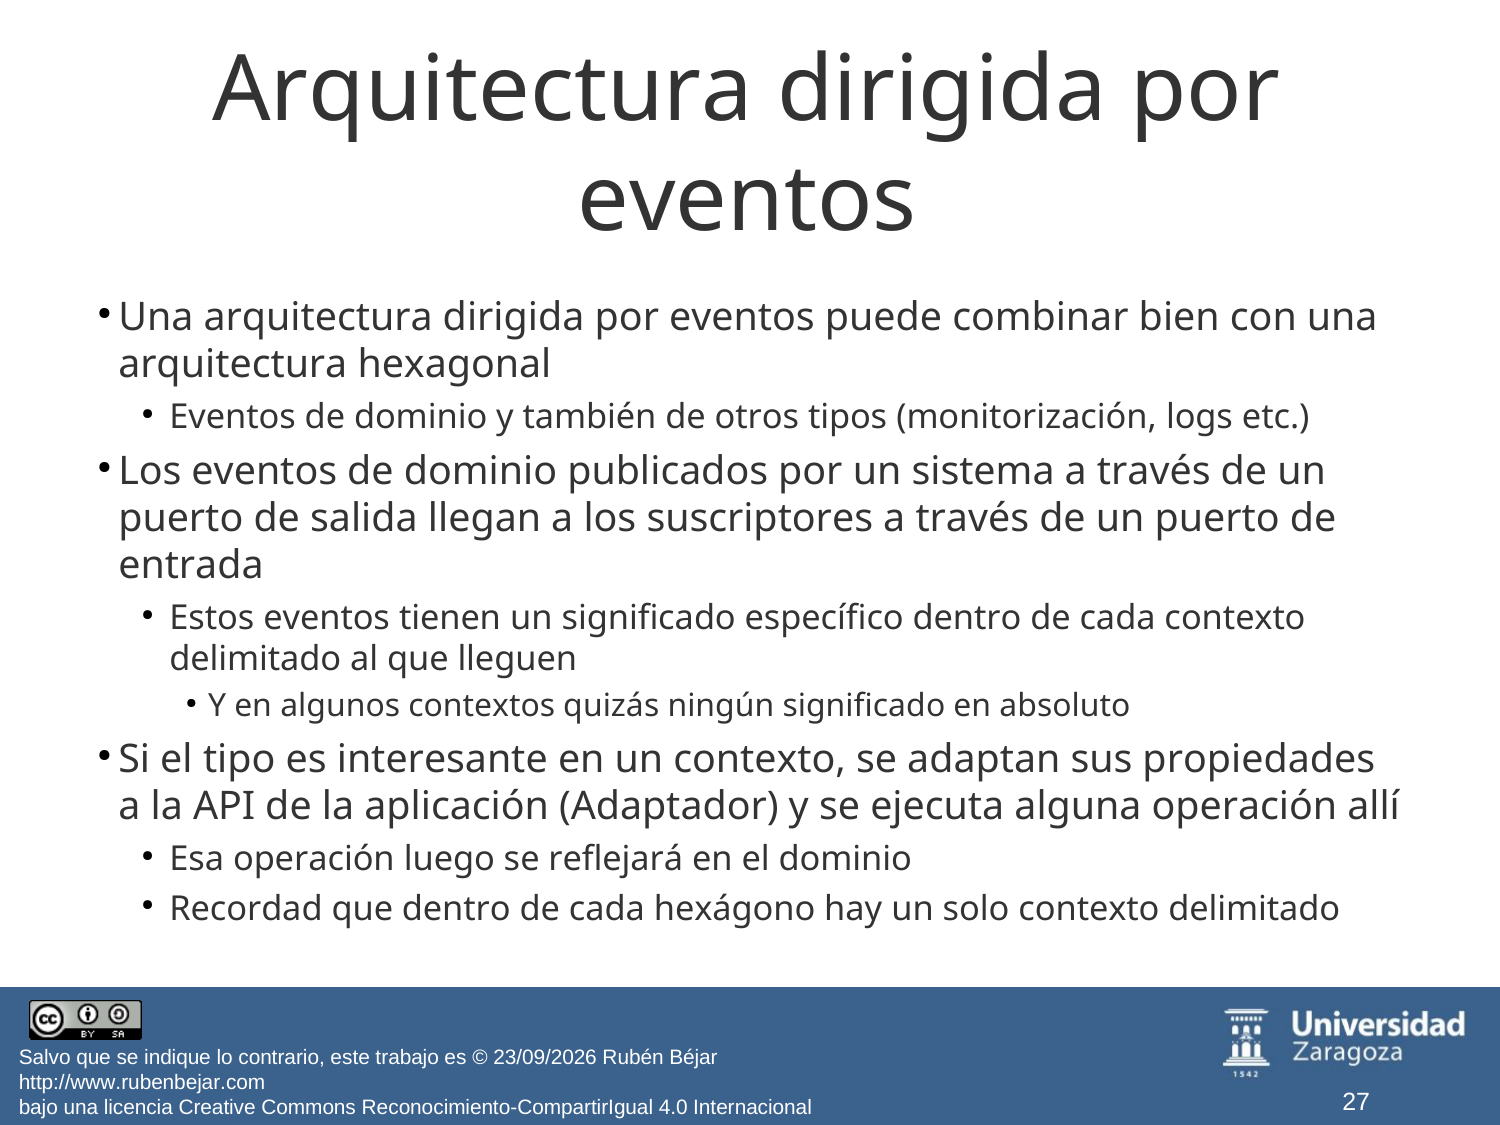

# Arquitectura dirigida por eventos
Una arquitectura dirigida por eventos puede combinar bien con una arquitectura hexagonal
Eventos de dominio y también de otros tipos (monitorización, logs etc.)
Los eventos de dominio publicados por un sistema a través de un puerto de salida llegan a los suscriptores a través de un puerto de entrada
Estos eventos tienen un significado específico dentro de cada contexto delimitado al que lleguen
Y en algunos contextos quizás ningún significado en absoluto
Si el tipo es interesante en un contexto, se adaptan sus propiedades a la API de la aplicación (Adaptador) y se ejecuta alguna operación allí
Esa operación luego se reflejará en el dominio
Recordad que dentro de cada hexágono hay un solo contexto delimitado